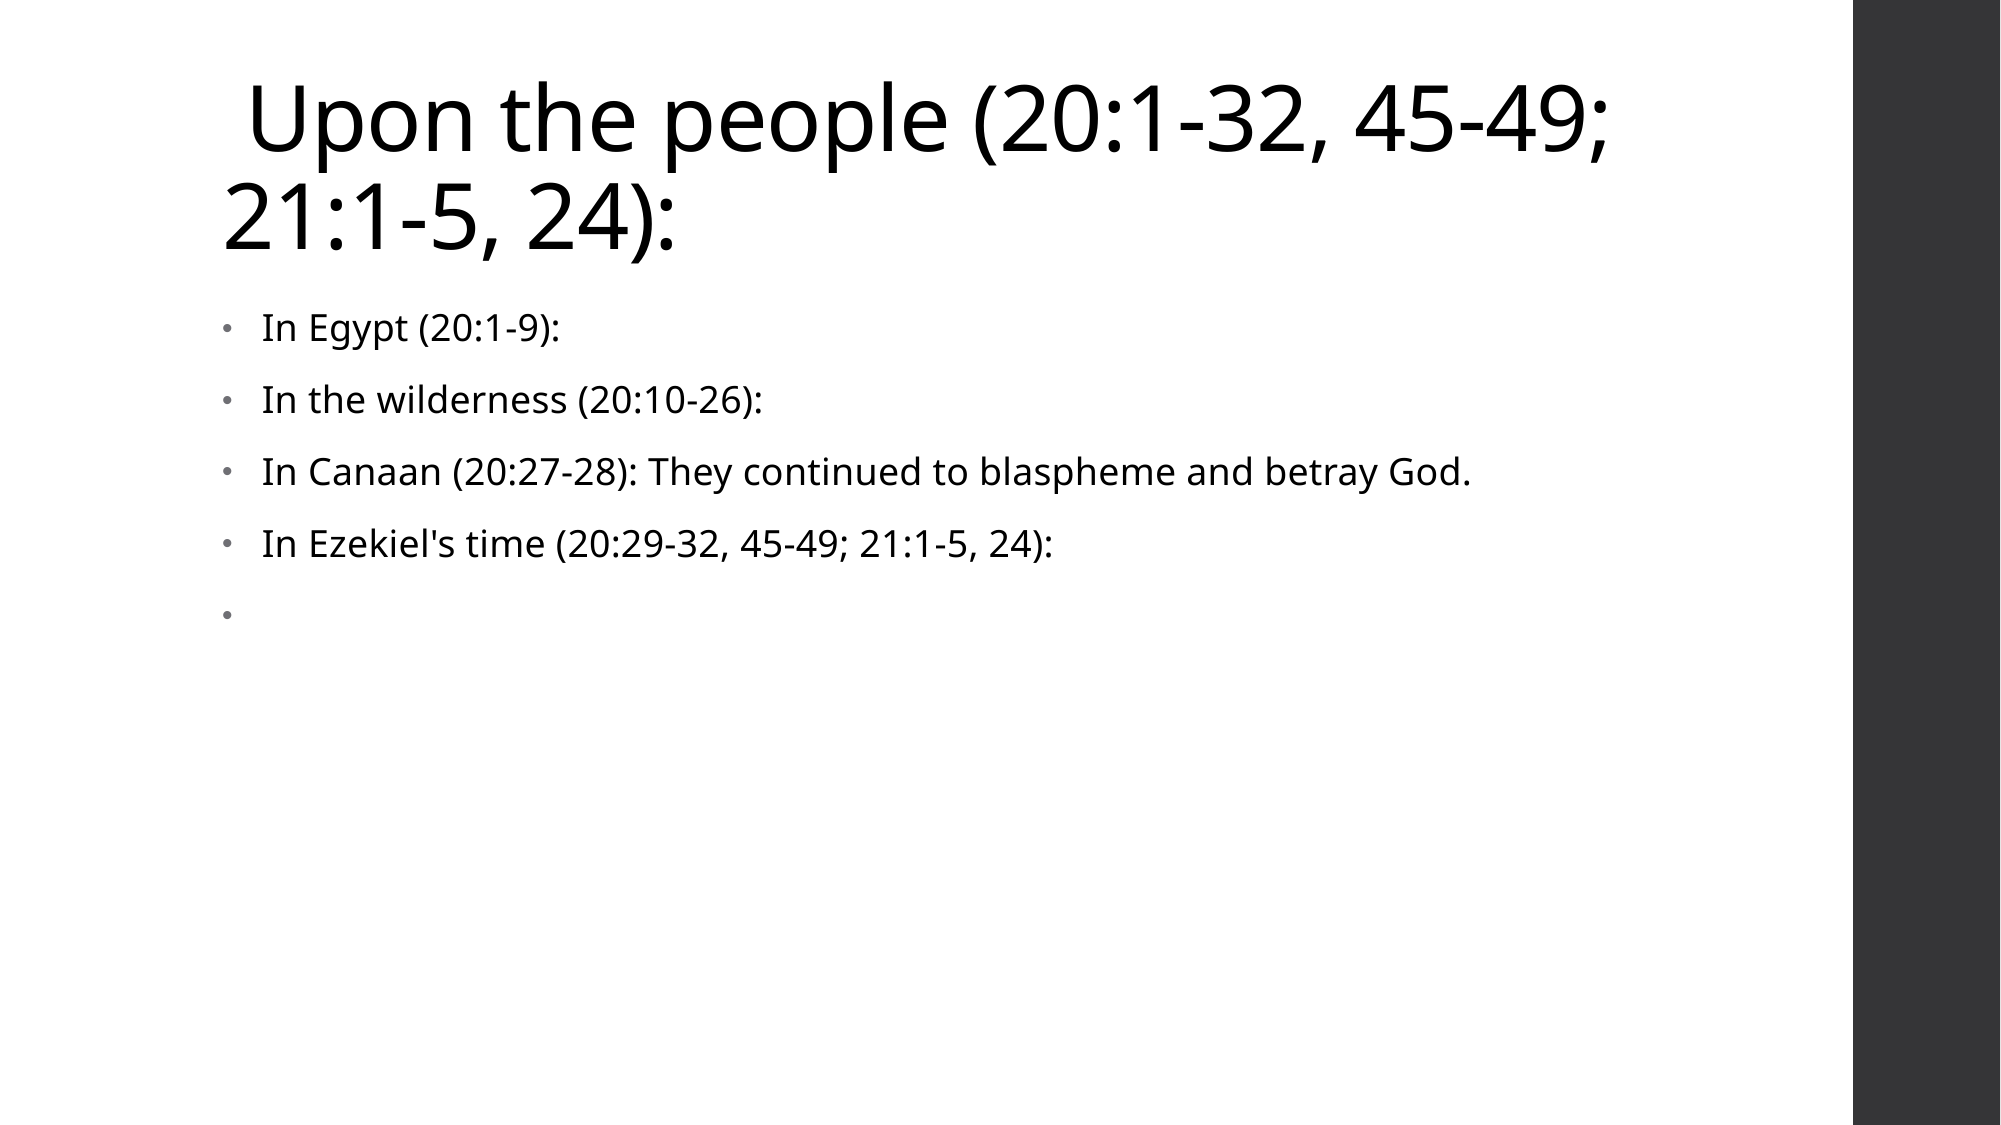

# Upon the people (20:1-32, 45-49; 21:1-5, 24):
 In Egypt (20:1-9):
 In the wilderness (20:10-26):
 In Canaan (20:27-28): They continued to blaspheme and betray God.
 In Ezekiel's time (20:29-32, 45-49; 21:1-5, 24):